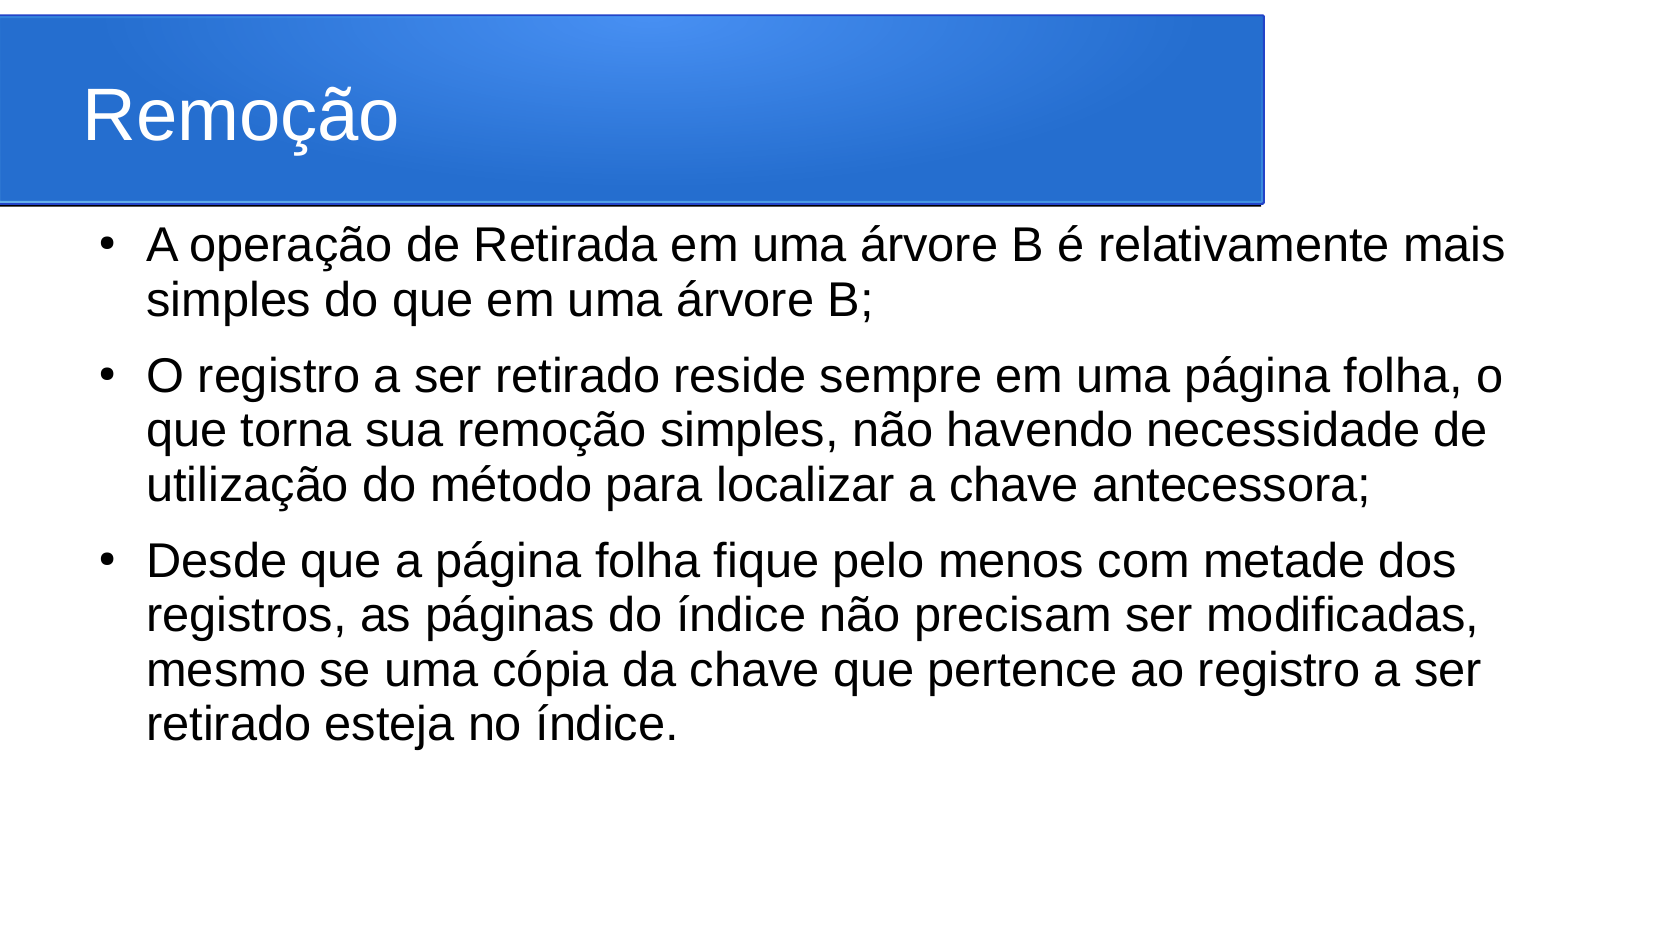

# Remoção
A operação de Retirada em uma árvore B é relativamente mais simples do que em uma árvore B;
O registro a ser retirado reside sempre em uma página folha, o que torna sua remoção simples, não havendo necessidade de utilização do método para localizar a chave antecessora;
Desde que a página folha fique pelo menos com metade dos registros, as páginas do índice não precisam ser modificadas, mesmo se uma cópia da chave que pertence ao registro a ser retirado esteja no índice.